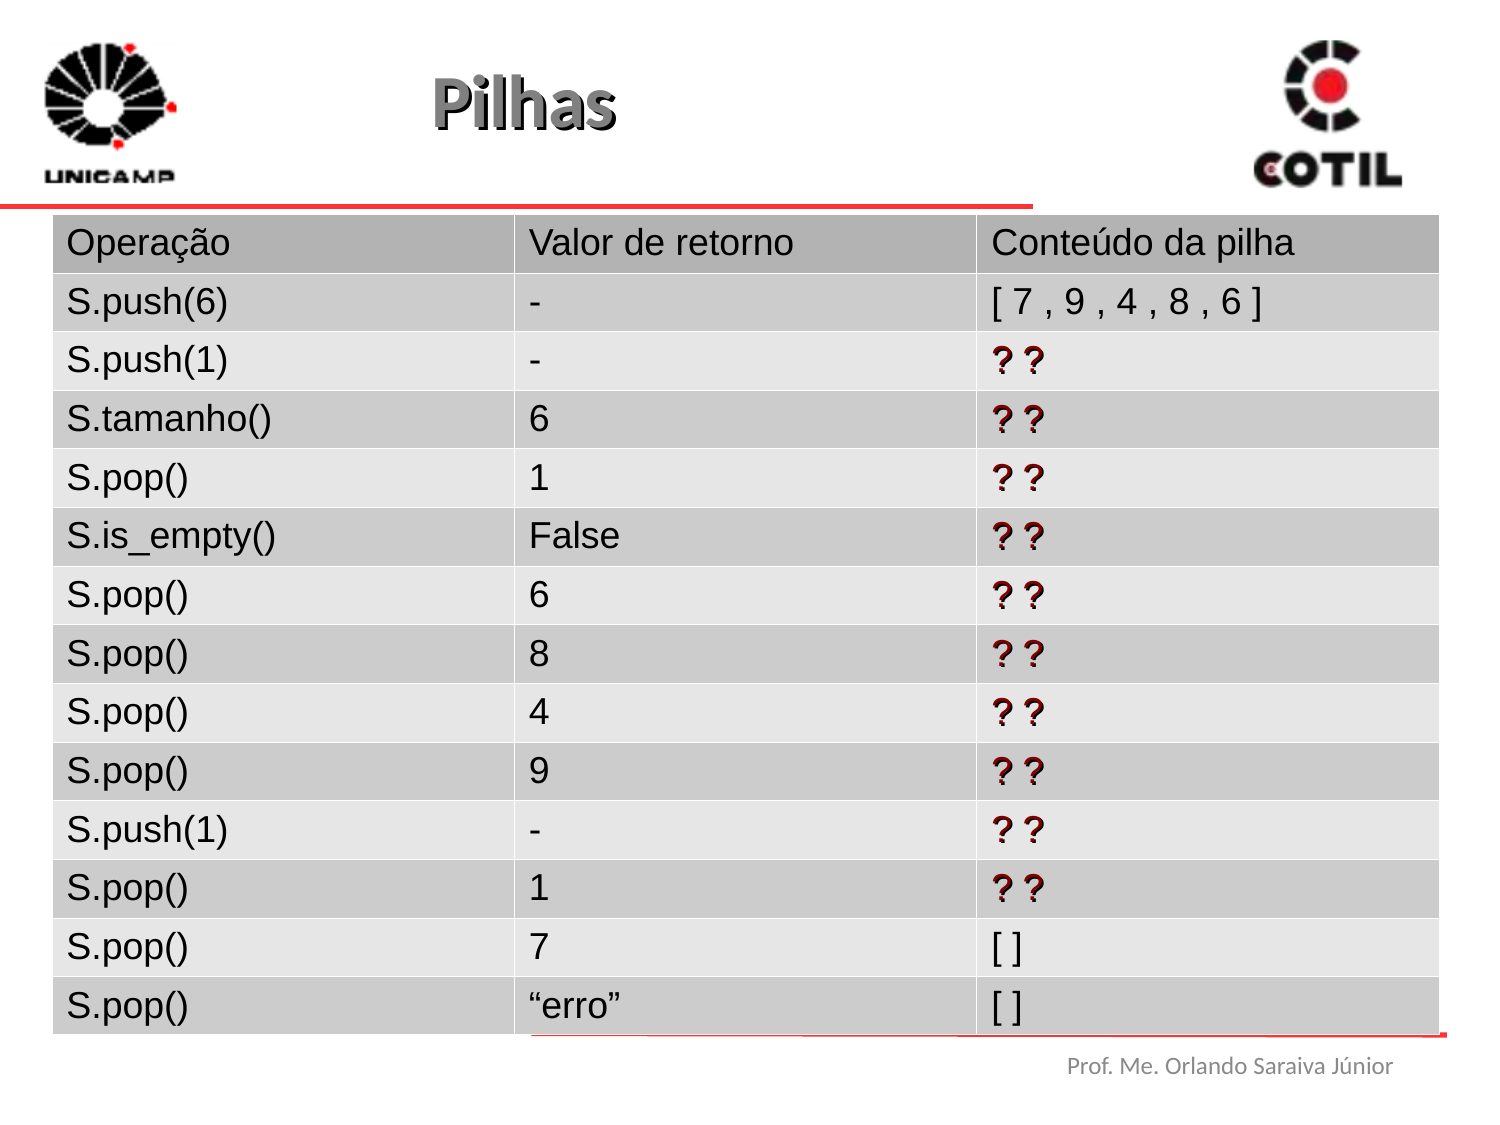

# Pilhas
| Operação | Valor de retorno | Conteúdo da pilha |
| --- | --- | --- |
| S.push(6) | - | [ 7 , 9 , 4 , 8 , 6 ] |
| S.push(1) | - | ? ? |
| S.tamanho() | 6 | ? ? |
| S.pop() | 1 | ? ? |
| S.is\_empty() | False | ? ? |
| S.pop() | 6 | ? ? |
| S.pop() | 8 | ? ? |
| S.pop() | 4 | ? ? |
| S.pop() | 9 | ? ? |
| S.push(1) | - | ? ? |
| S.pop() | 1 | ? ? |
| S.pop() | 7 | [ ] |
| S.pop() | “erro” | [ ] |